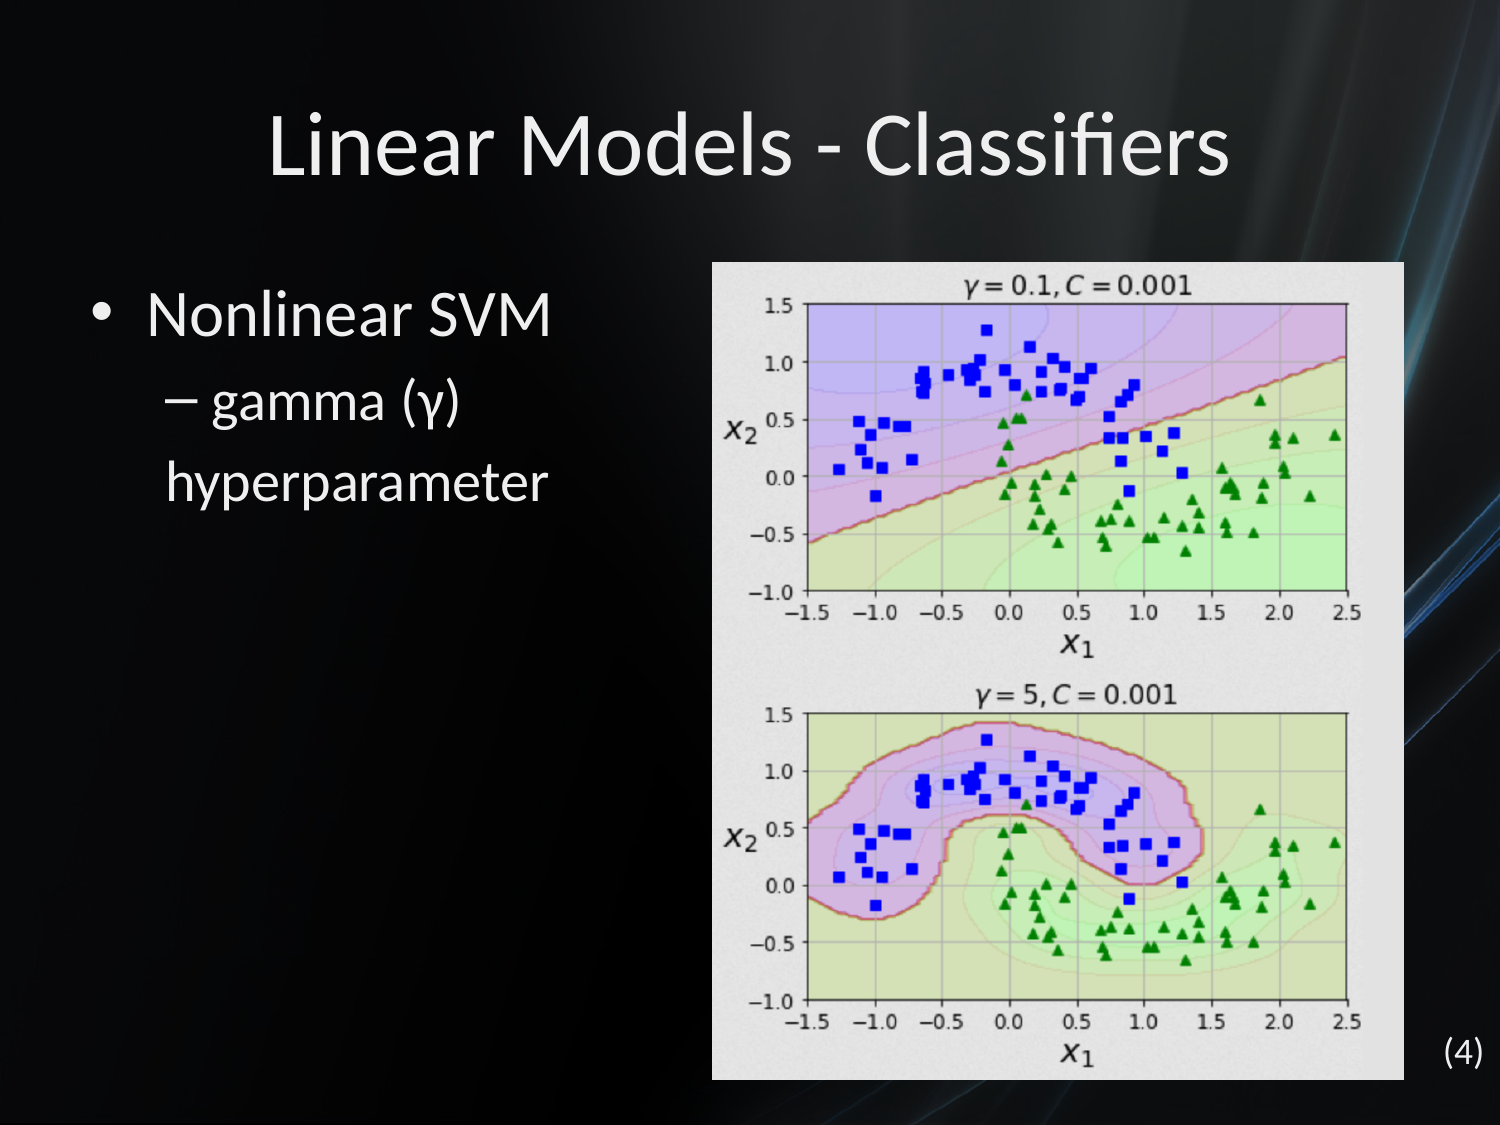

# Linear Models - Classifiers
Nonlinear SVM
gamma (γ)
hyperparameter
(4)